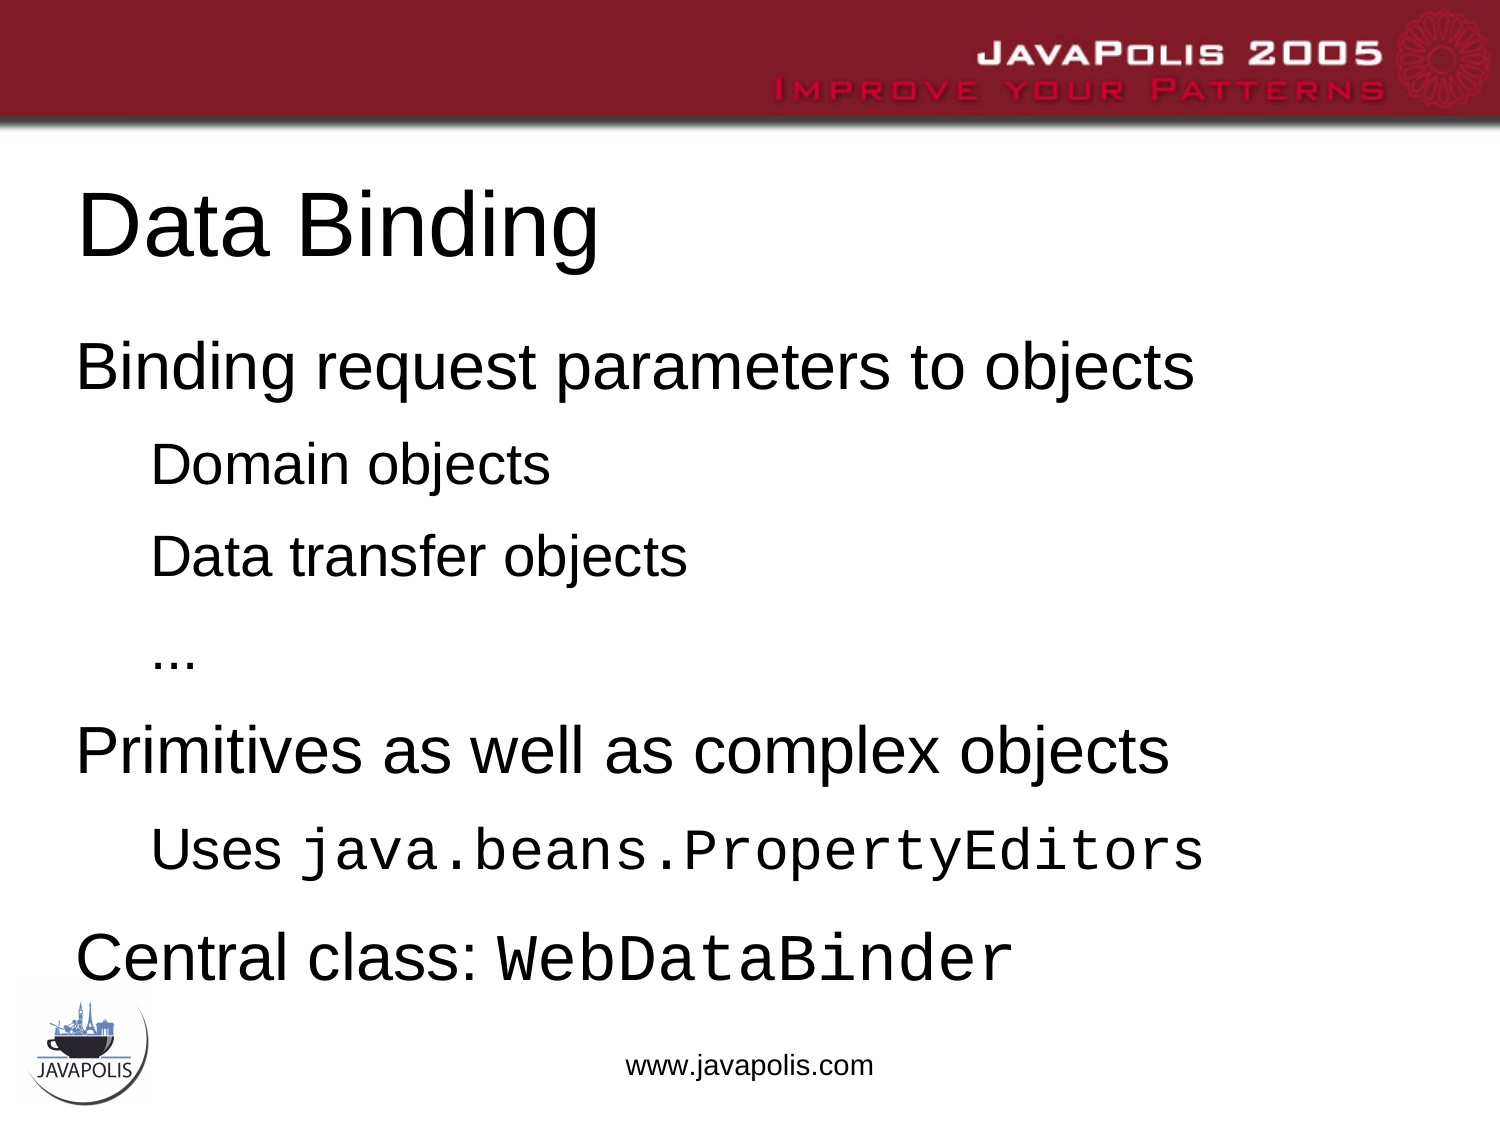

# Data Binding
Binding request parameters to objects
Domain objects
Data transfer objects
...
Primitives as well as complex objects
Uses java.beans.PropertyEditors
Central class: WebDataBinder